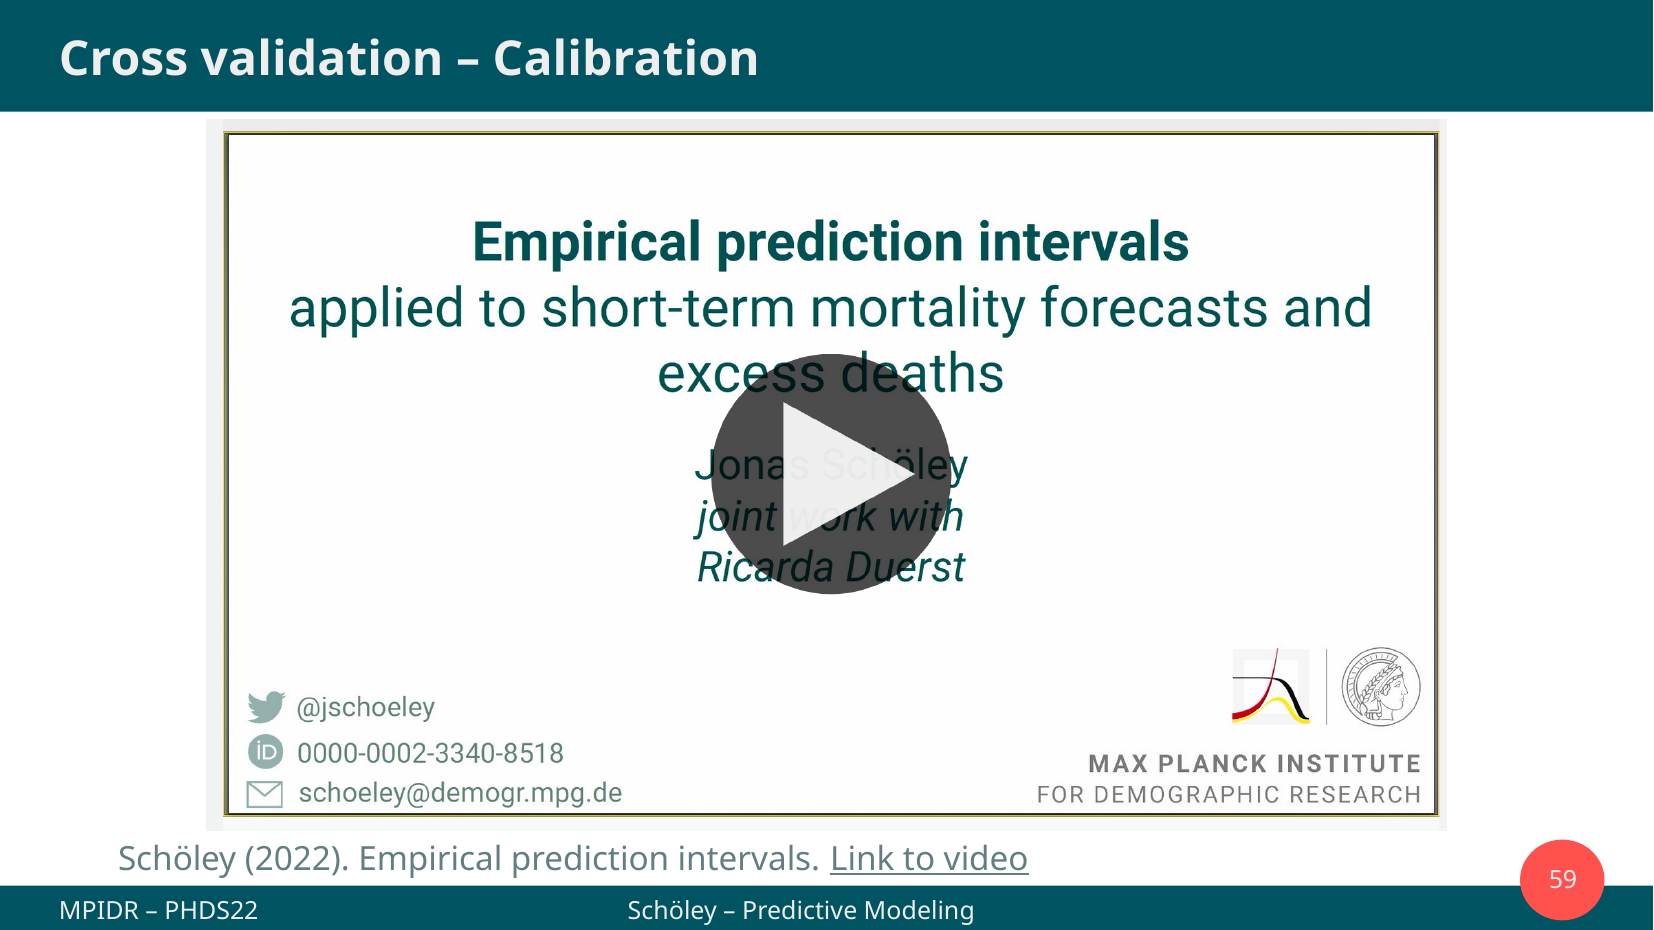

# Cross validation – Calibration
Schöley (2022). Empirical prediction intervals. Link to video
59
MPIDR – PHDS22
Schöley – Predictive Modeling